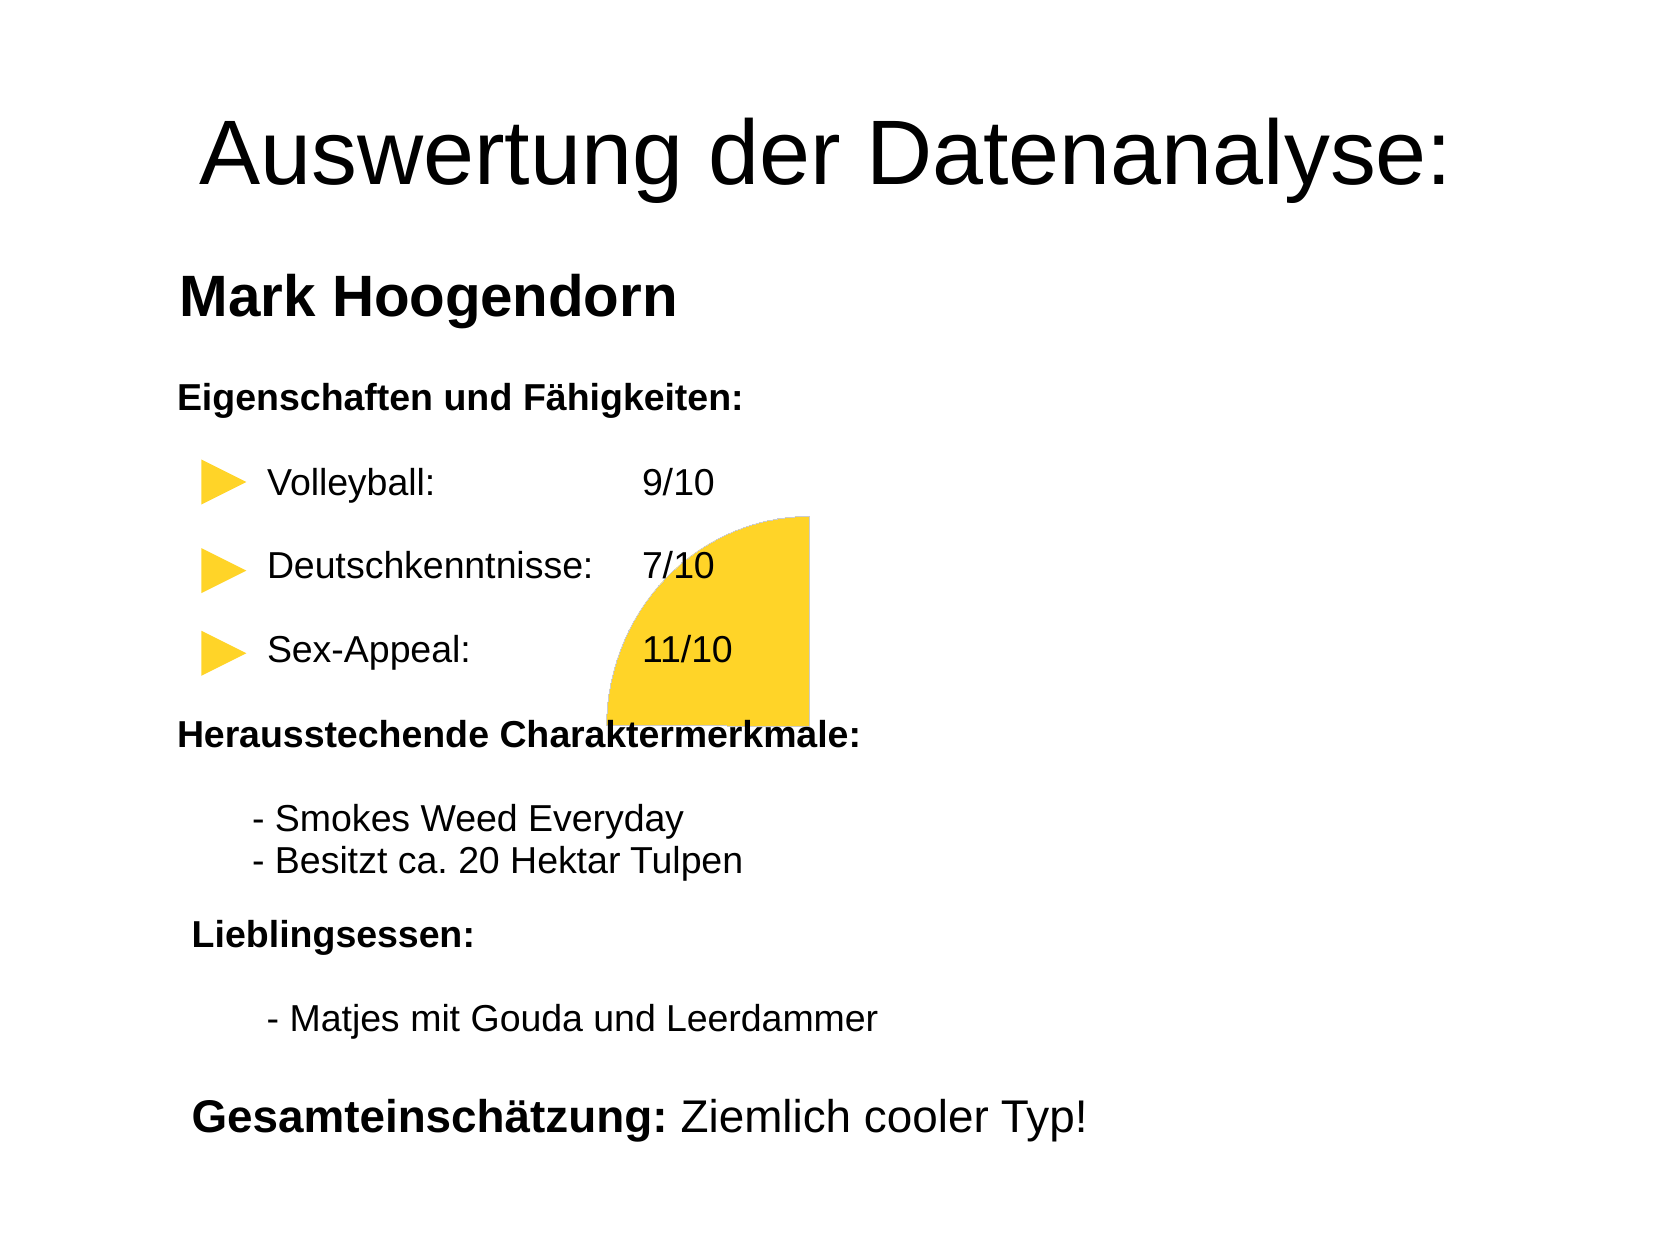

# Auswertung der Datenanalyse:
Mark Hoogendorn
Eigenschaften und Fähigkeiten:
Volleyball: 			9/10
Deutschkenntnisse:	7/10
Sex-Appeal:			11/10
Herausstechende Charaktermerkmale:
	- Smokes Weed Everyday
	- Besitzt ca. 20 Hektar Tulpen
Lieblingsessen:
	- Matjes mit Gouda und Leerdammer
Gesamteinschätzung: Ziemlich cooler Typ!